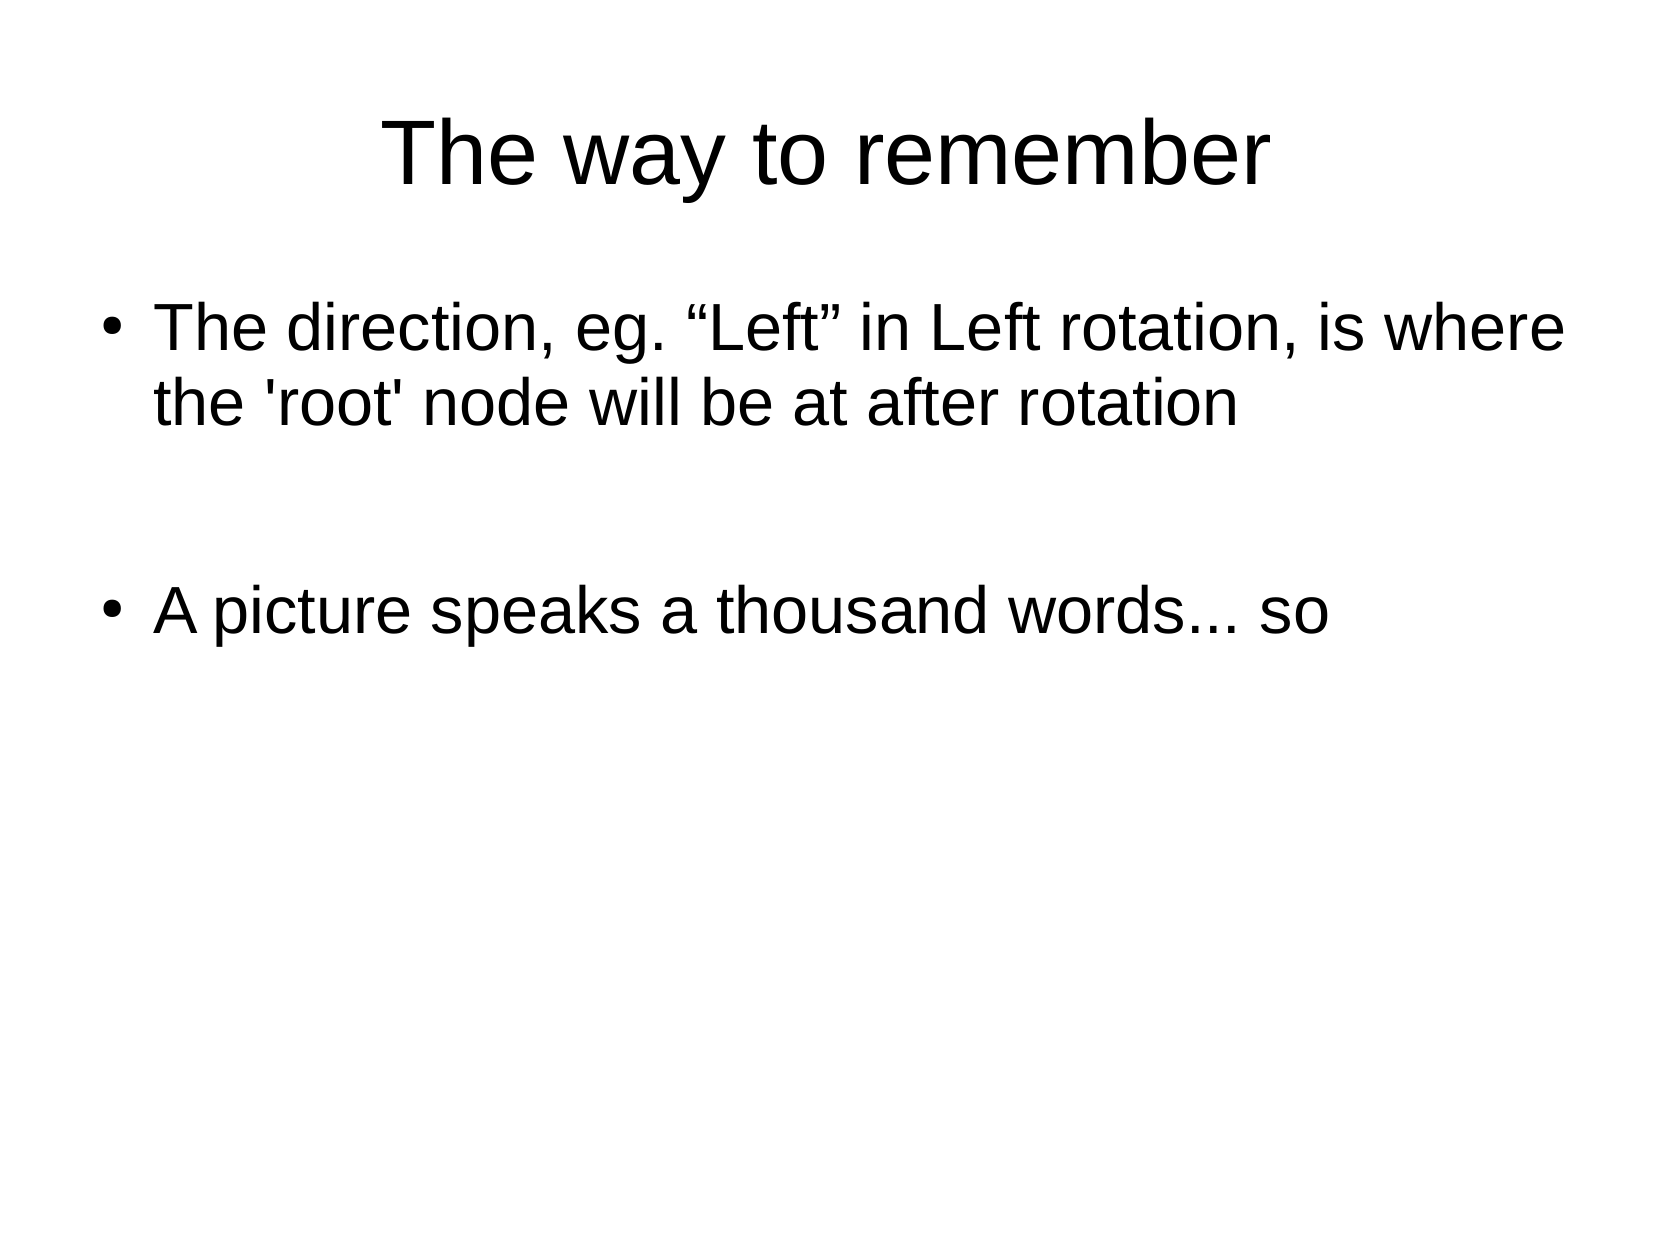

# The way to remember
The direction, eg. “Left” in Left rotation, is where the 'root' node will be at after rotation
A picture speaks a thousand words... so